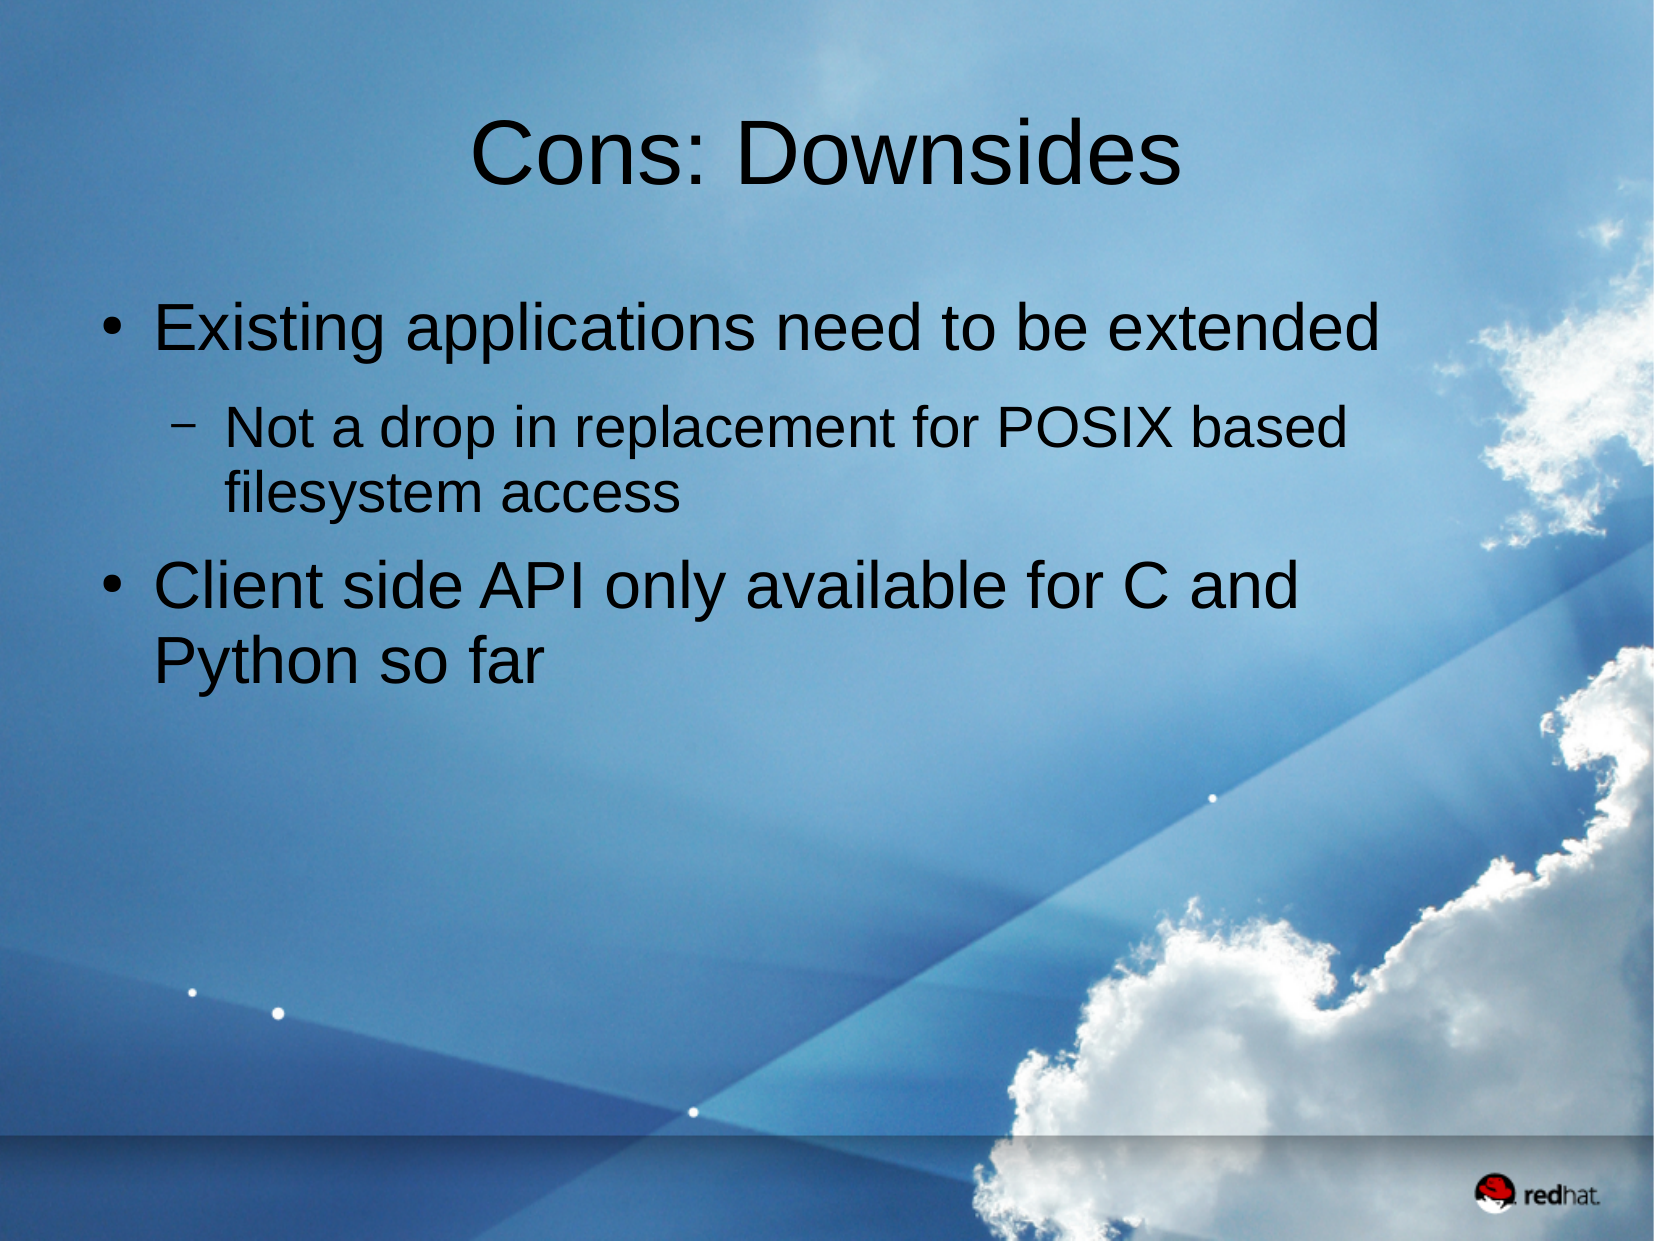

# Cons: Downsides
Existing applications need to be extended
Not a drop in replacement for POSIX based filesystem access
Client side API only available for C and
Python so far